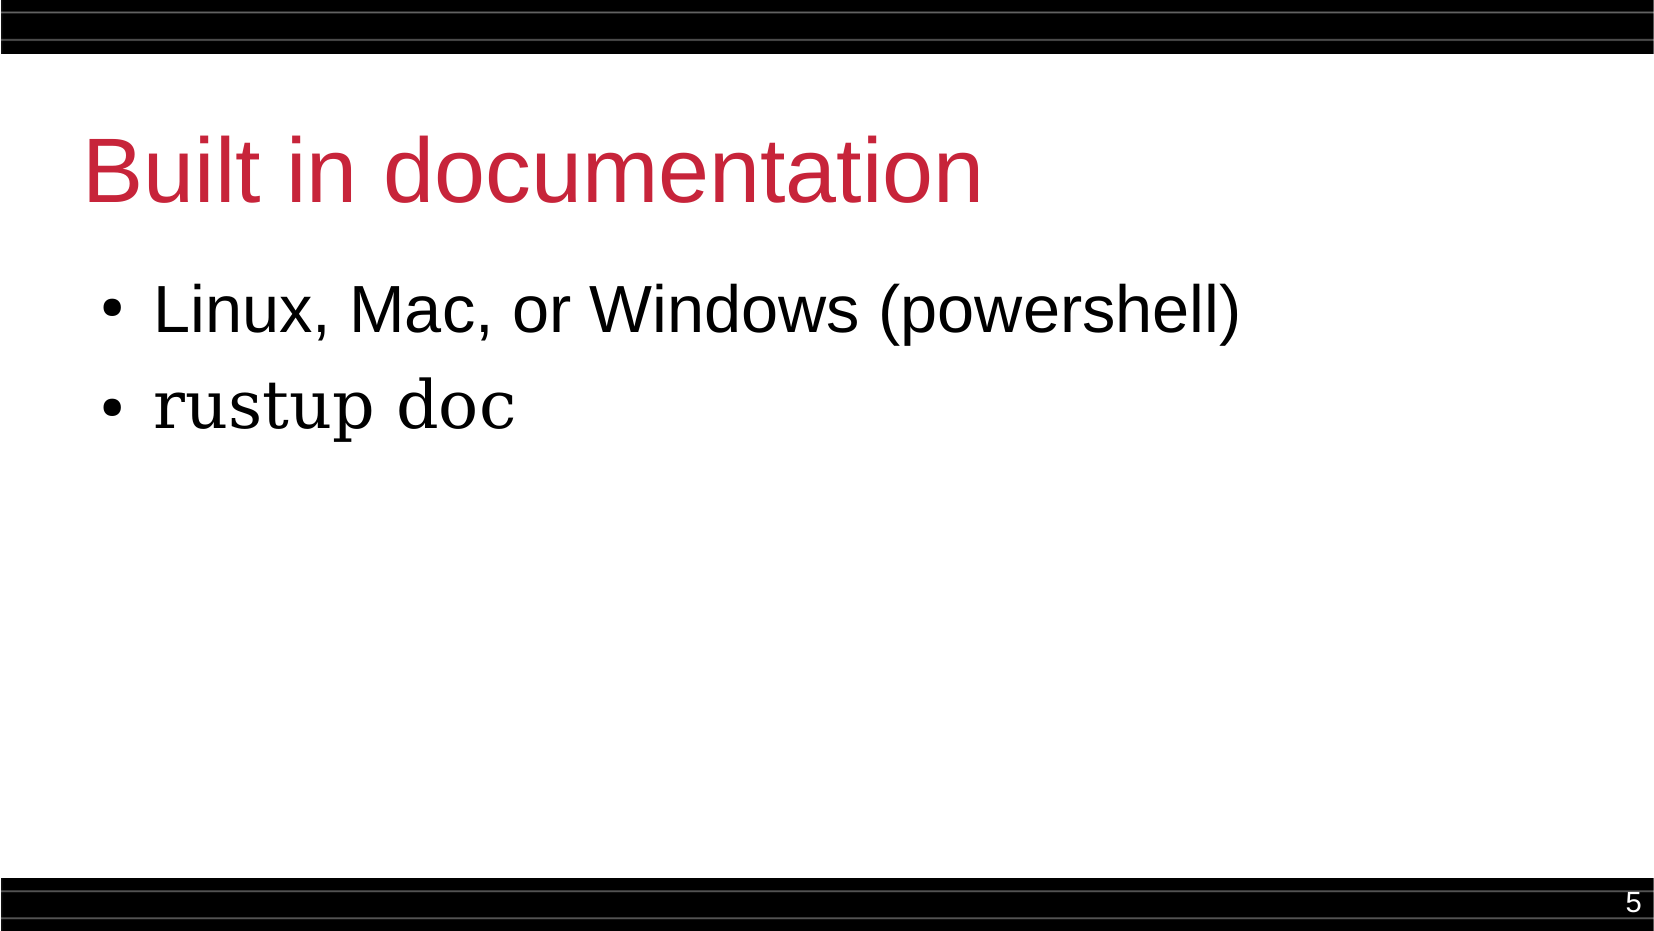

# Built in documentation
Linux, Mac, or Windows (powershell)
rustup doc